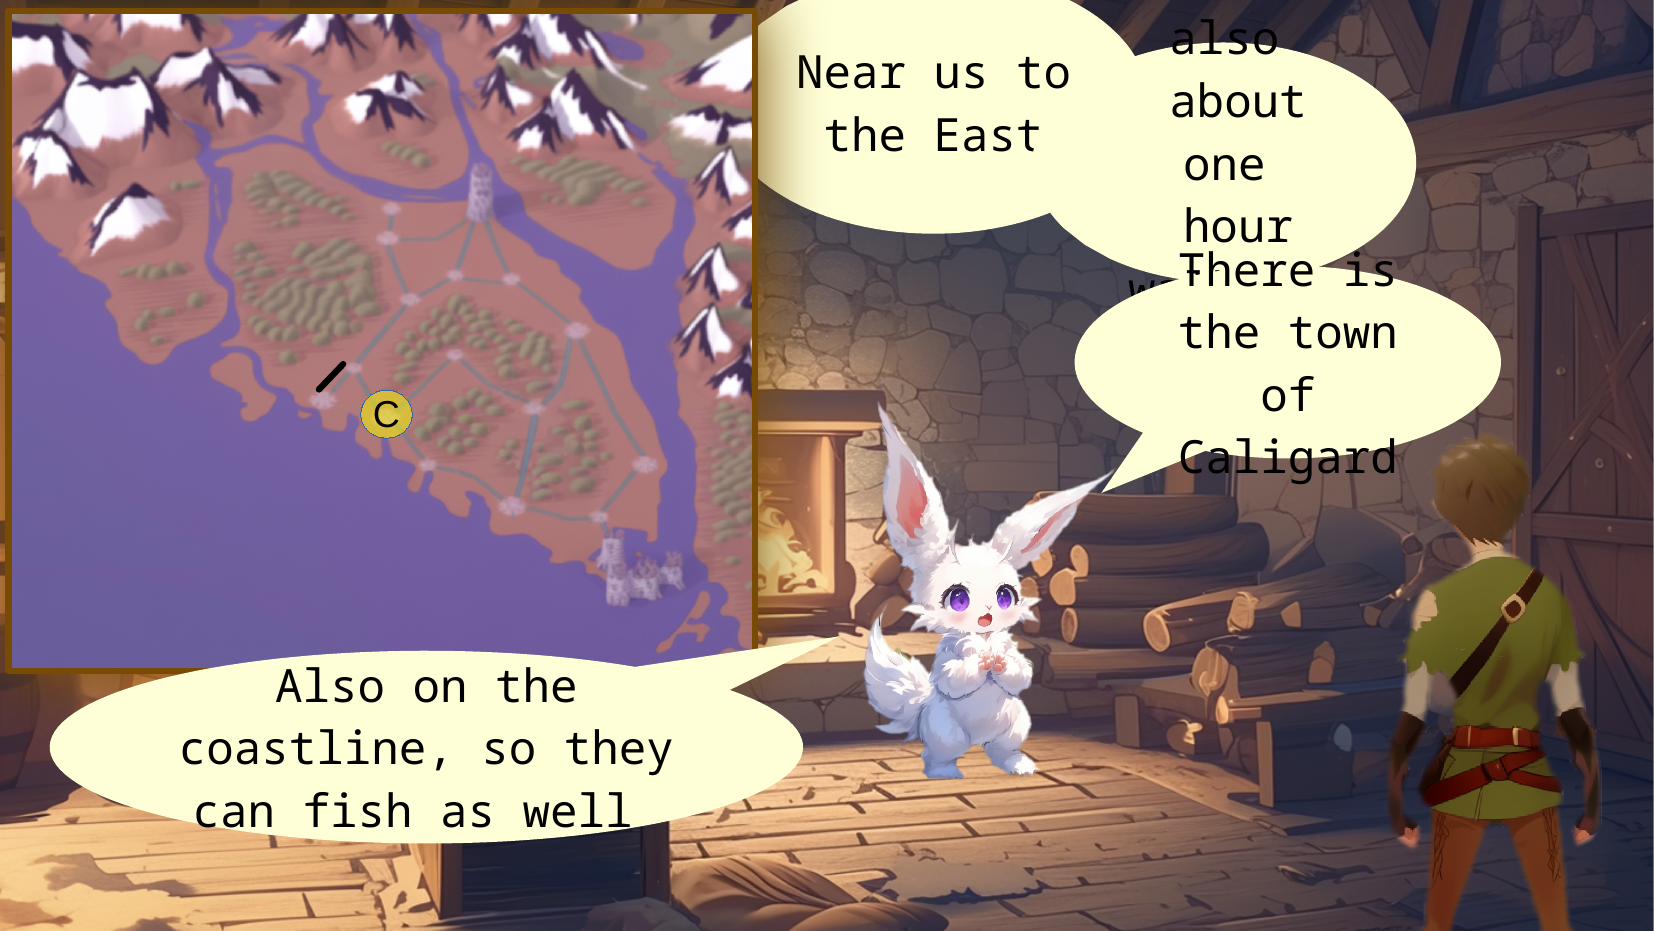

Near us to the East
also
 about one
 hour walking
There is the town of Caligard
C
Also on the coastline, so they can fish as well